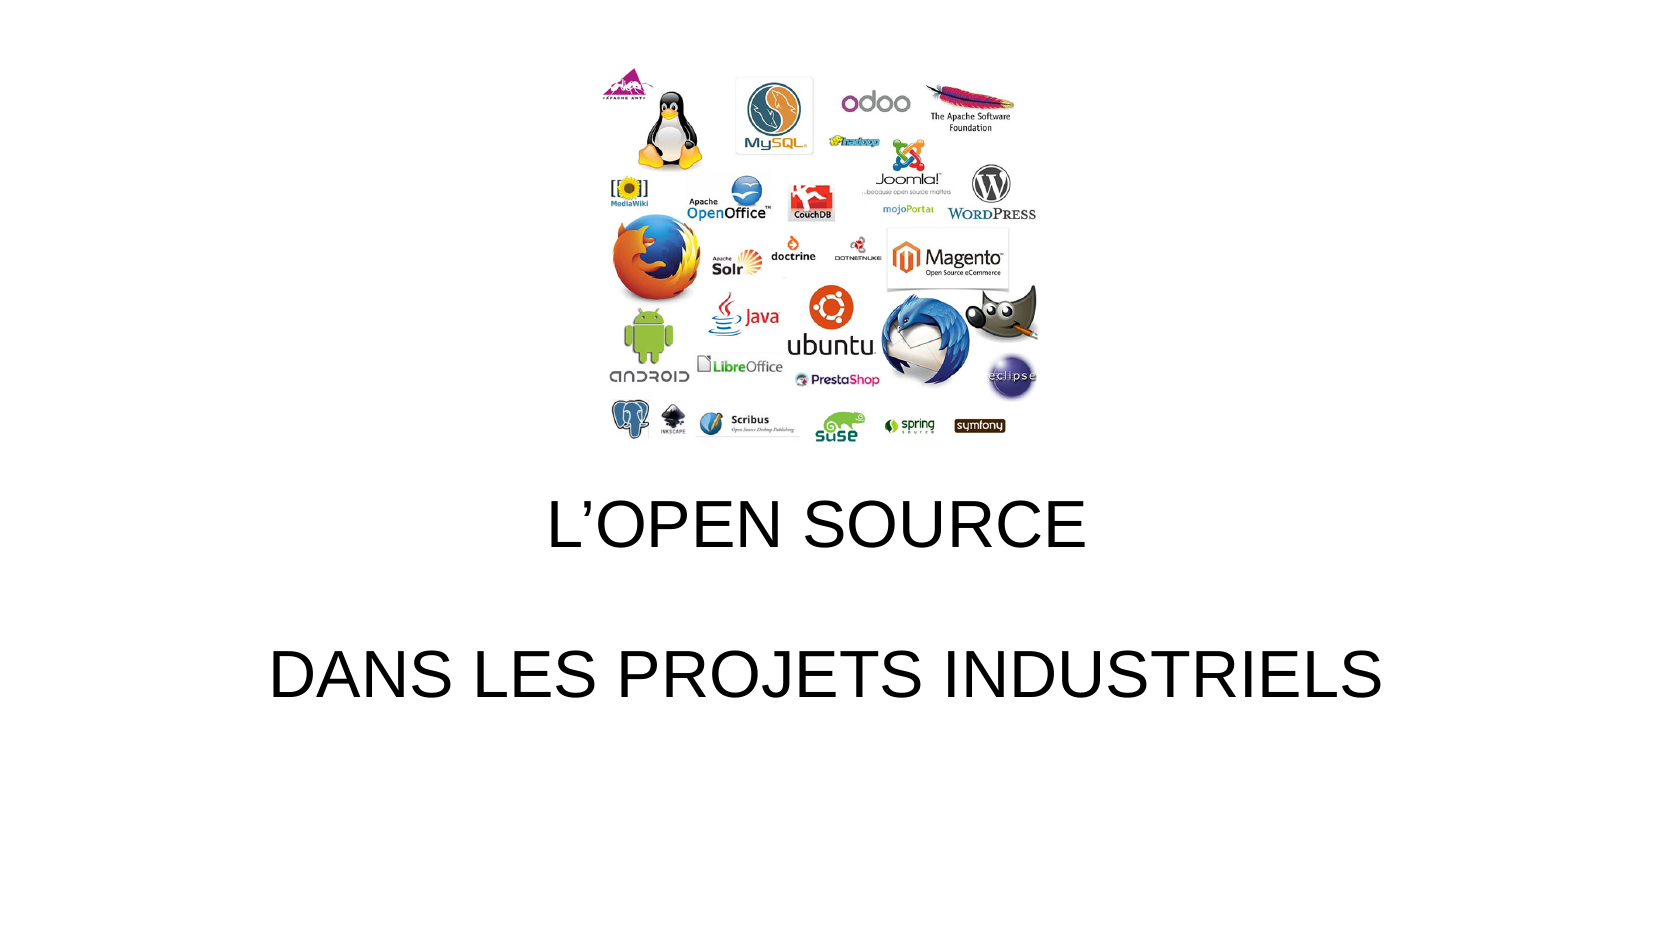

# L’OPEN SOURCE
DANS LES PROJETS INDUSTRIELS